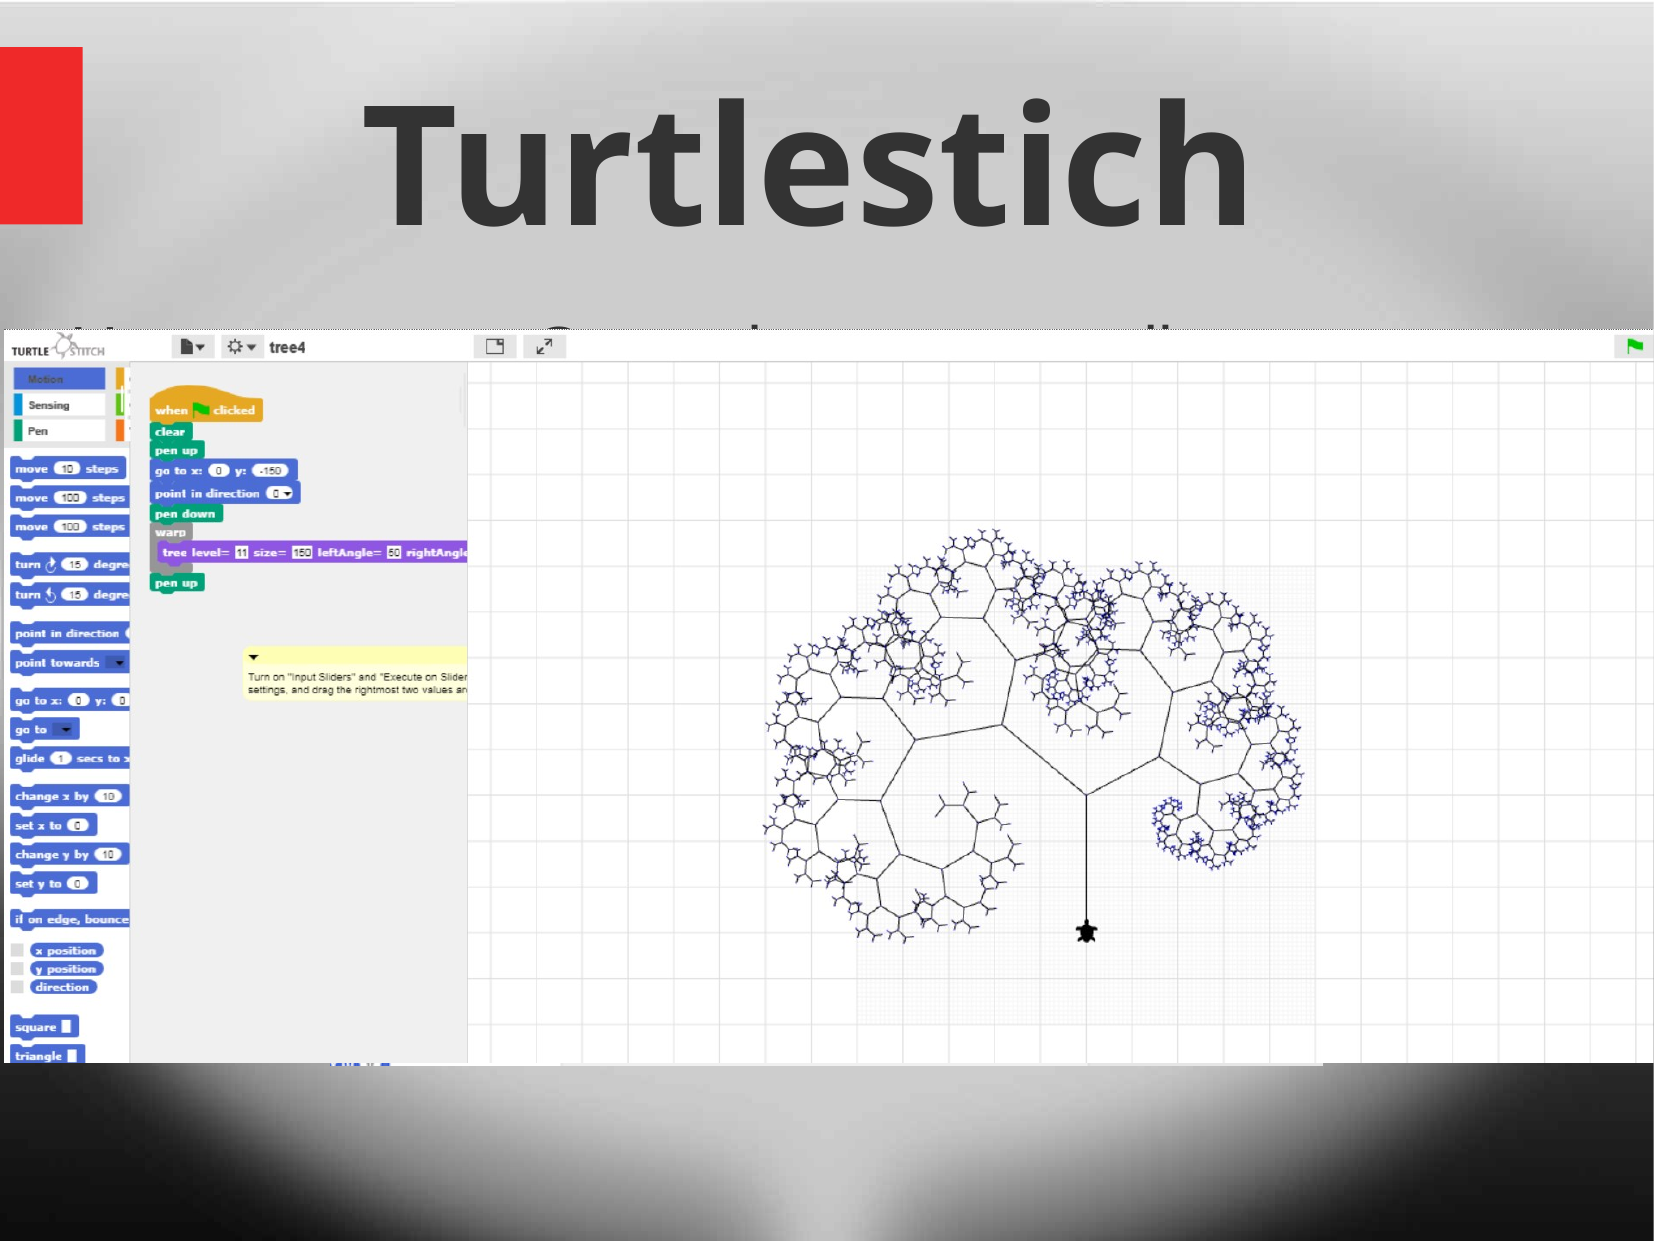

# Turtlestich
Un programma Open che permette di programmare un ricamo inviando alla macchina una serie di istruzione da compiere.